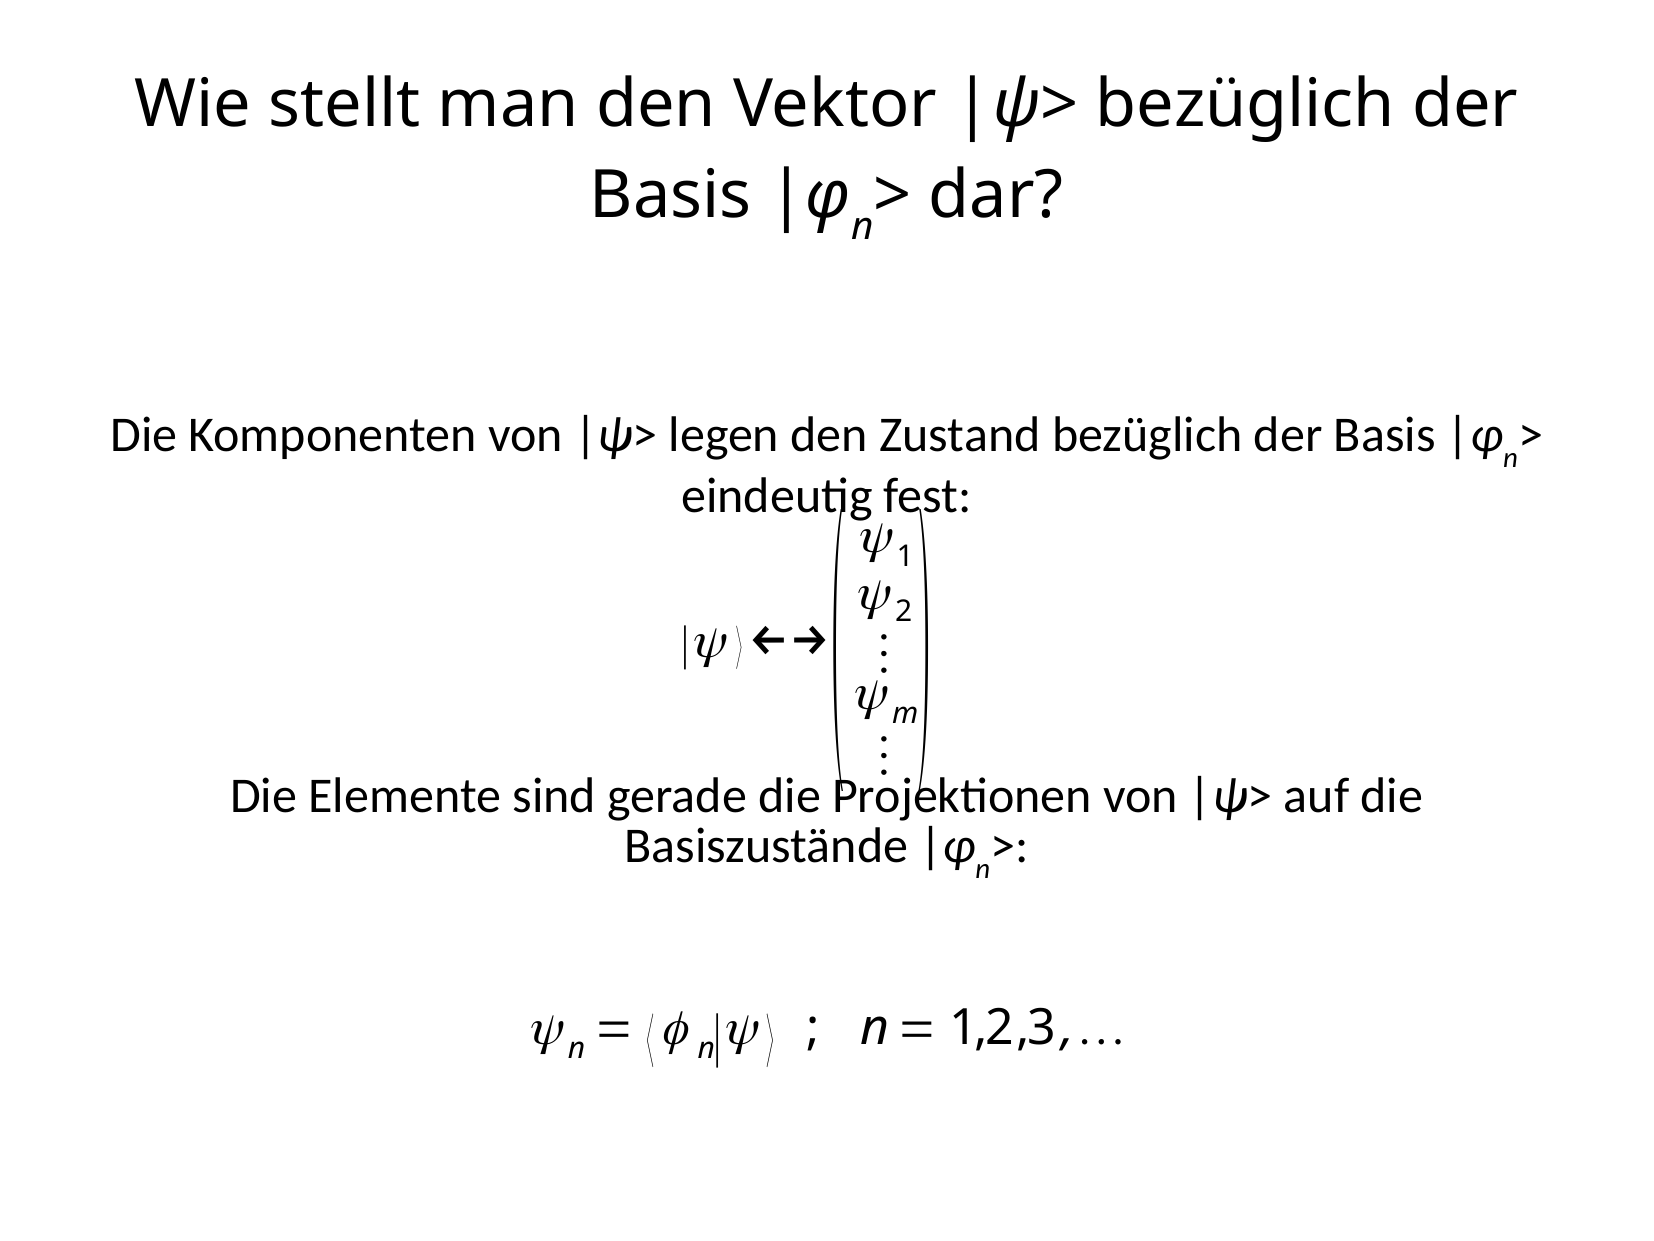

# Wie stellt man den Vektor |ψ> bezüglich der Basis |φn> dar?
Die Komponenten von |ψ> legen den Zustand bezüglich der Basis |φn> eindeutig fest:
Die Elemente sind gerade die Projektionen von |ψ> auf die Basiszustände |φn>: